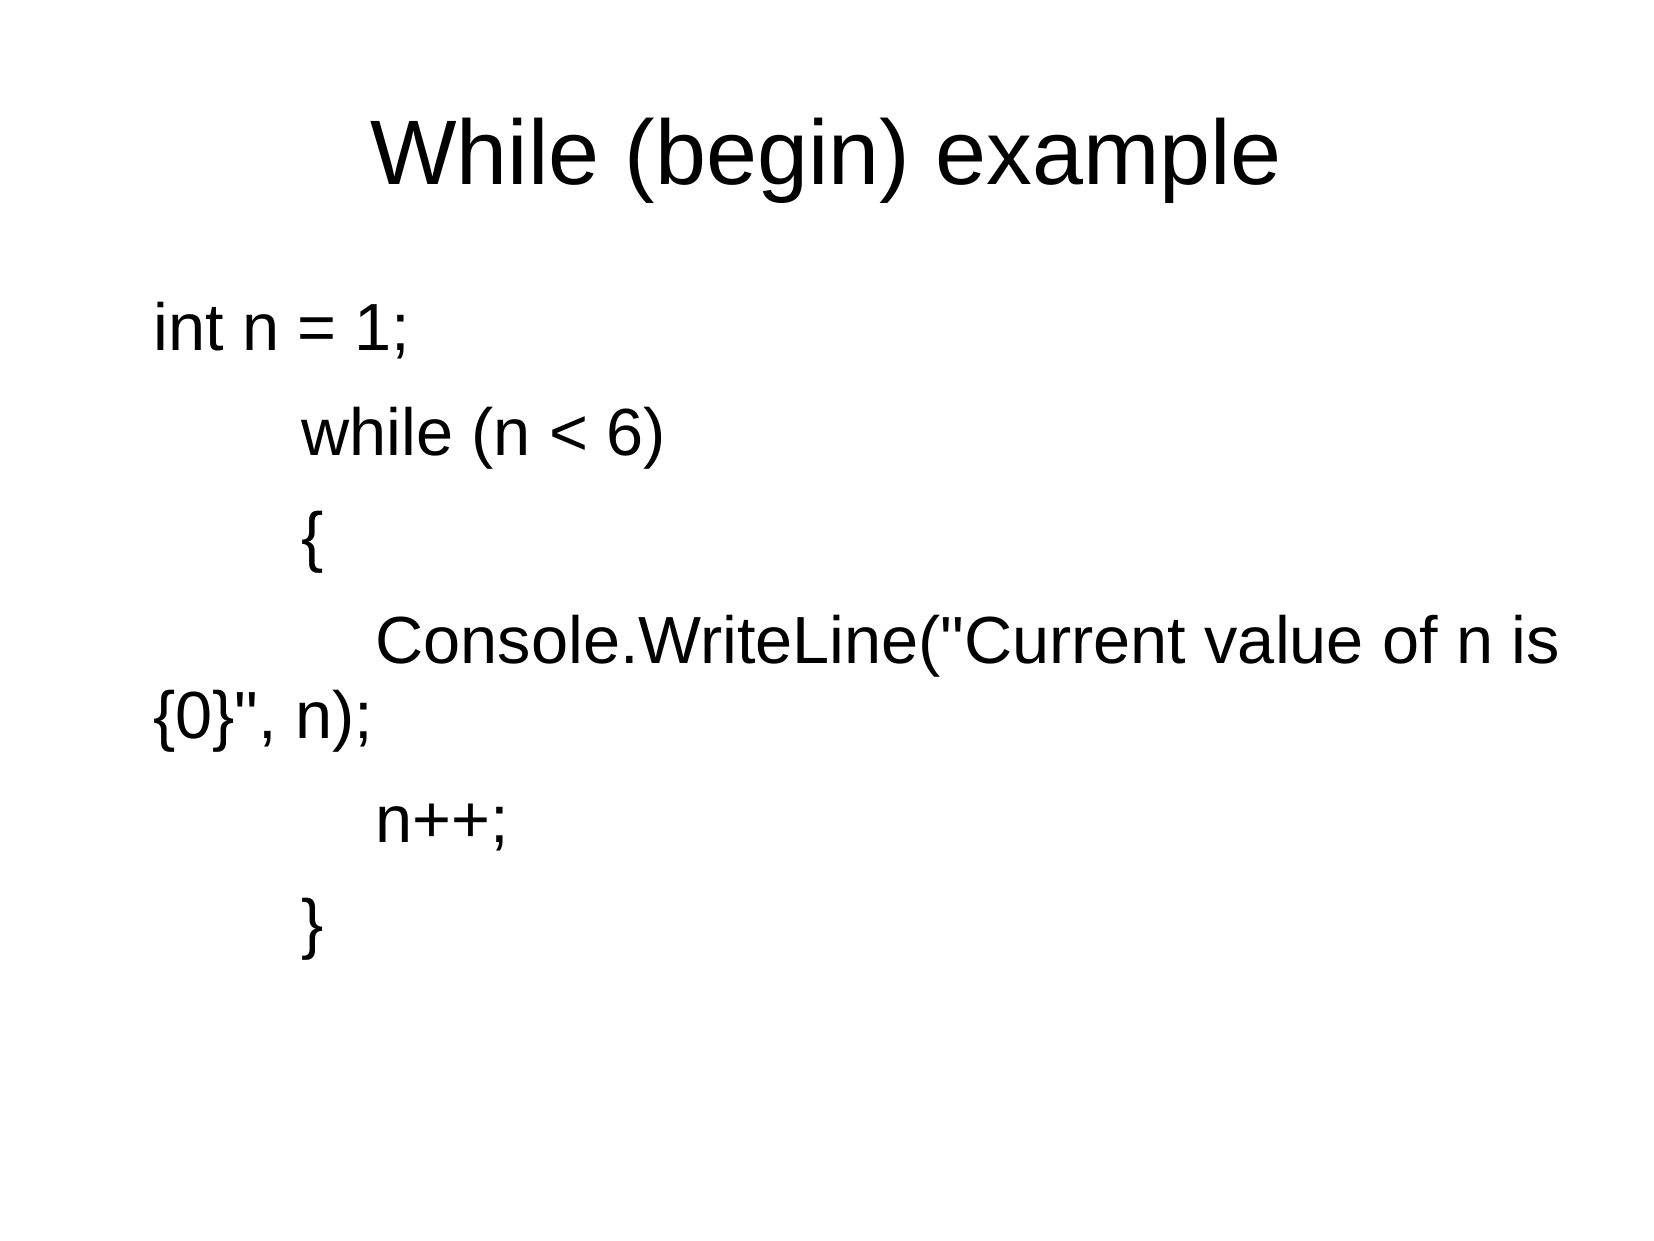

# While (begin) example
int n = 1;
 while (n < 6)
 {
 Console.WriteLine("Current value of n is {0}", n);
 n++;
 }